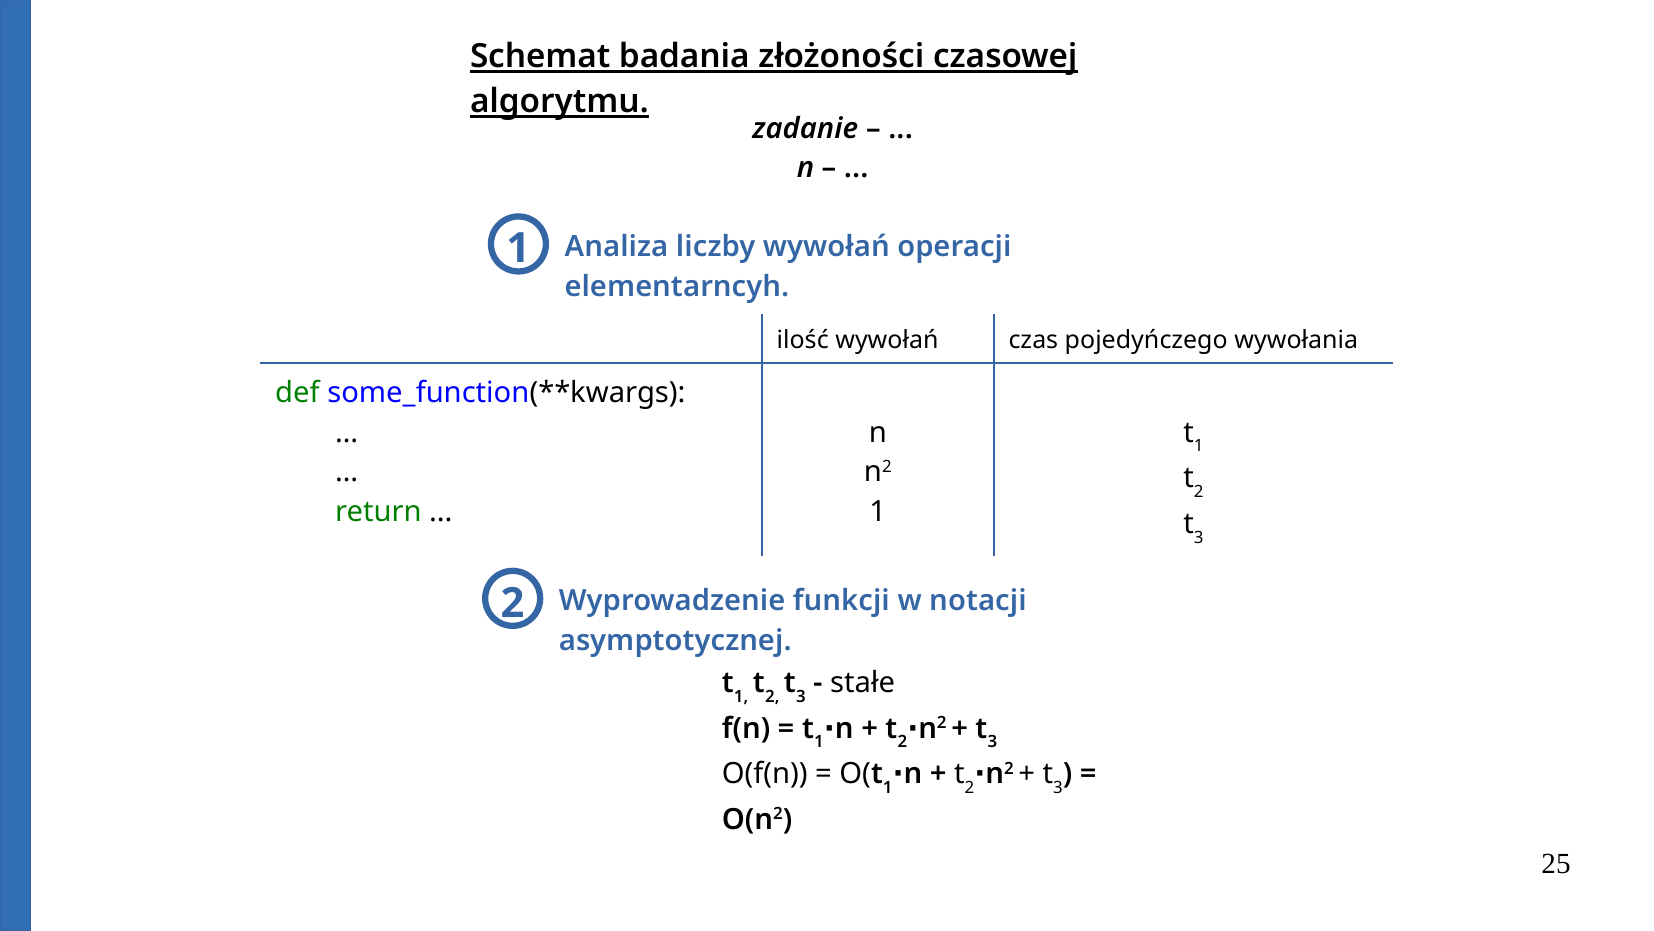

Schemat badania złożoności czasowej algorytmu.
zadanie – ...
n – ...
1
Analiza liczby wywołań operacji elementarncyh.
| | ilość wywołań | czas pojedyńczego wywołania |
| --- | --- | --- |
| def some\_function(\*\*kwargs): … … return ... | n n2 1 | t1 t2 t3 |
2
Wyprowadzenie funkcji w notacji asymptotycznej.
t1, t2, t3 - stałe
f(n) = t1⋅n + t2⋅n2 + t3
O(f(n)) = O(t1⋅n + t2⋅n2 + t3) = O(n2)
25